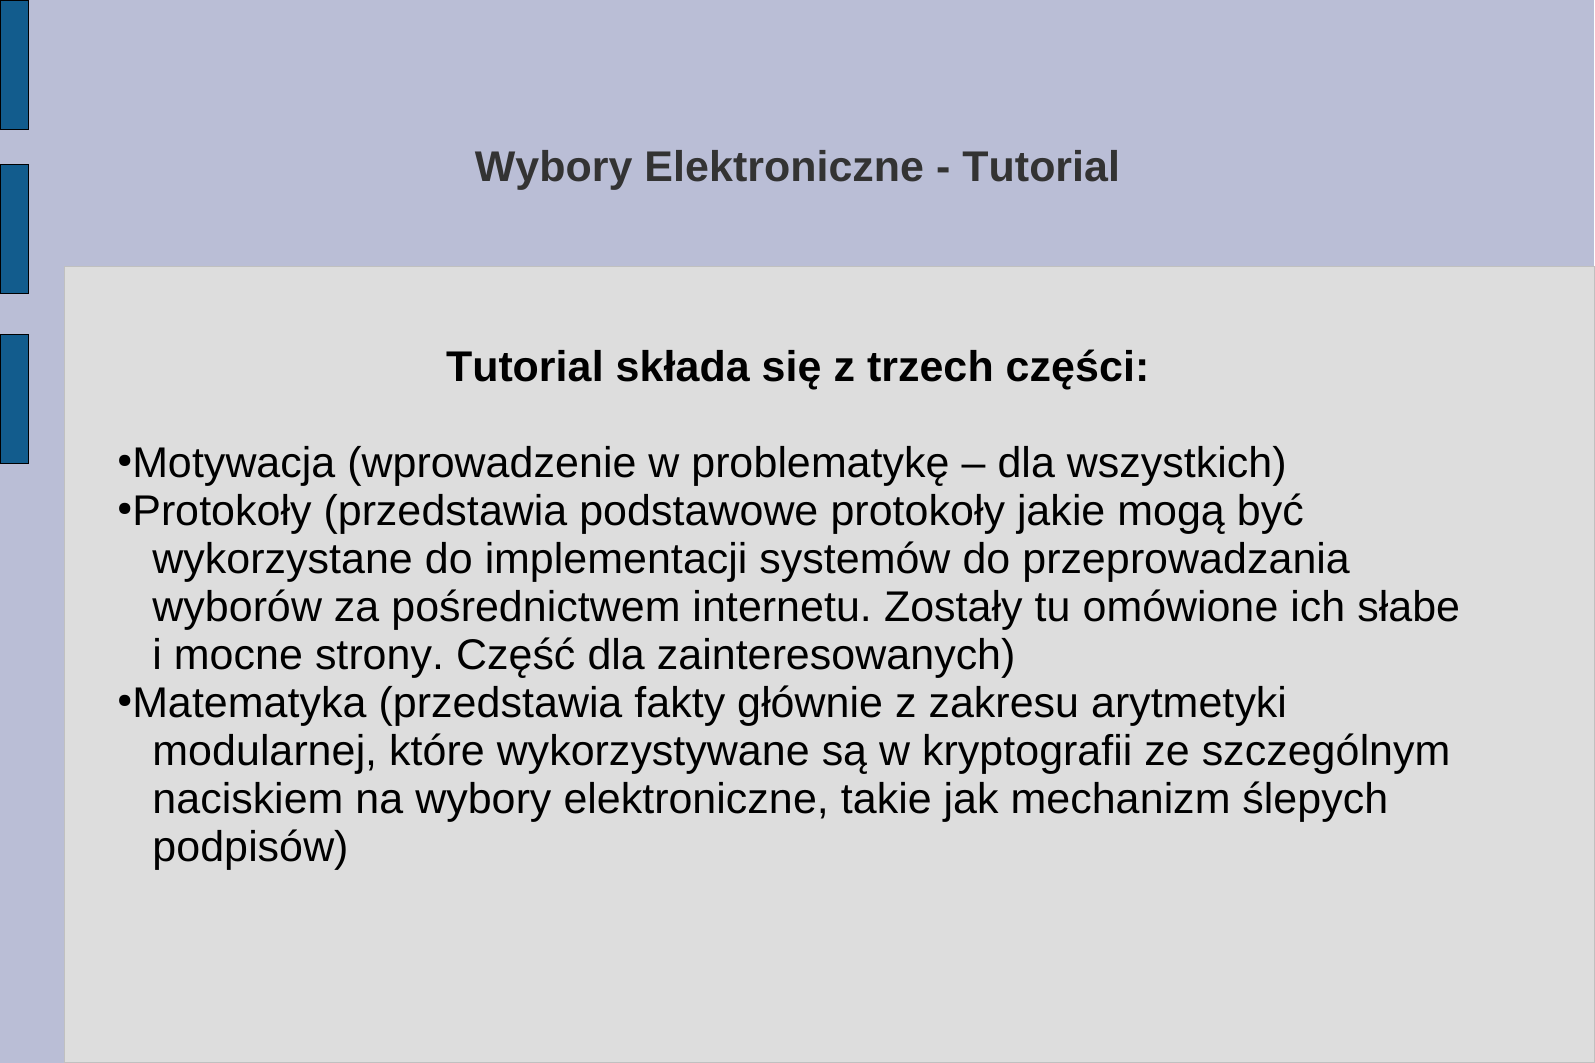

# Wybory Elektroniczne - Tutorial
Tutorial składa się z trzech części:
Motywacja (wprowadzenie w problematykę – dla wszystkich)
Protokoły (przedstawia podstawowe protokoły jakie mogą być wykorzystane do implementacji systemów do przeprowadzania wyborów za pośrednictwem internetu. Zostały tu omówione ich słabe i mocne strony. Część dla zainteresowanych)
Matematyka (przedstawia fakty głównie z zakresu arytmetyki modularnej, które wykorzystywane są w kryptografii ze szczególnym naciskiem na wybory elektroniczne, takie jak mechanizm ślepych podpisów)